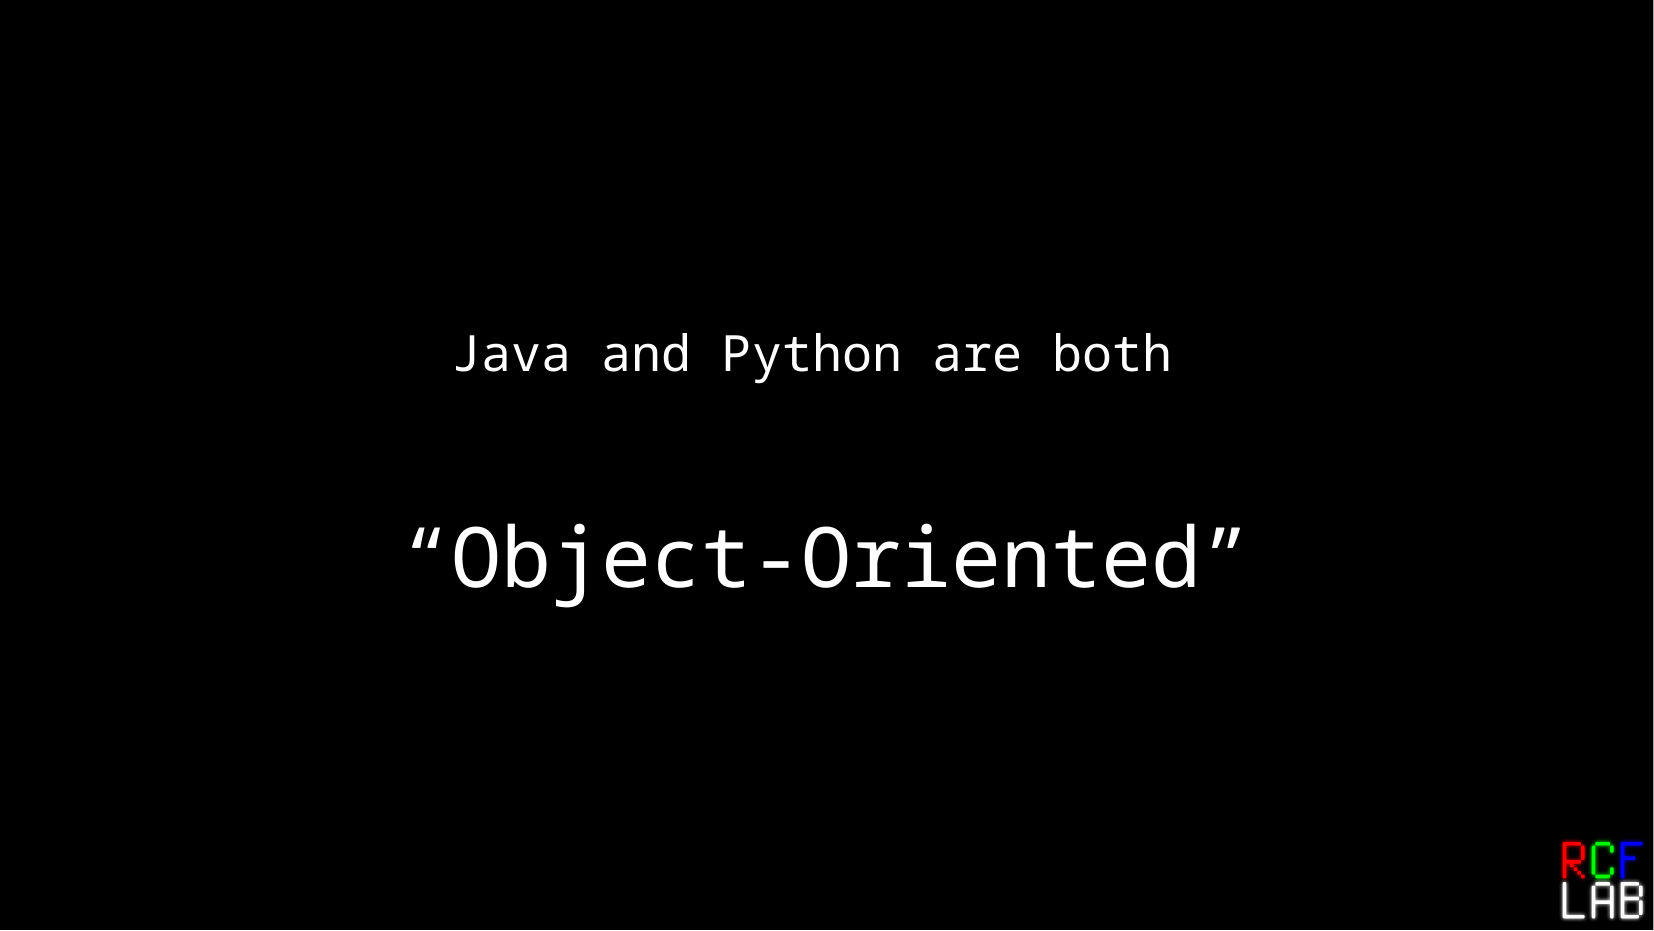

# Java and Python are both
“Object-Oriented”